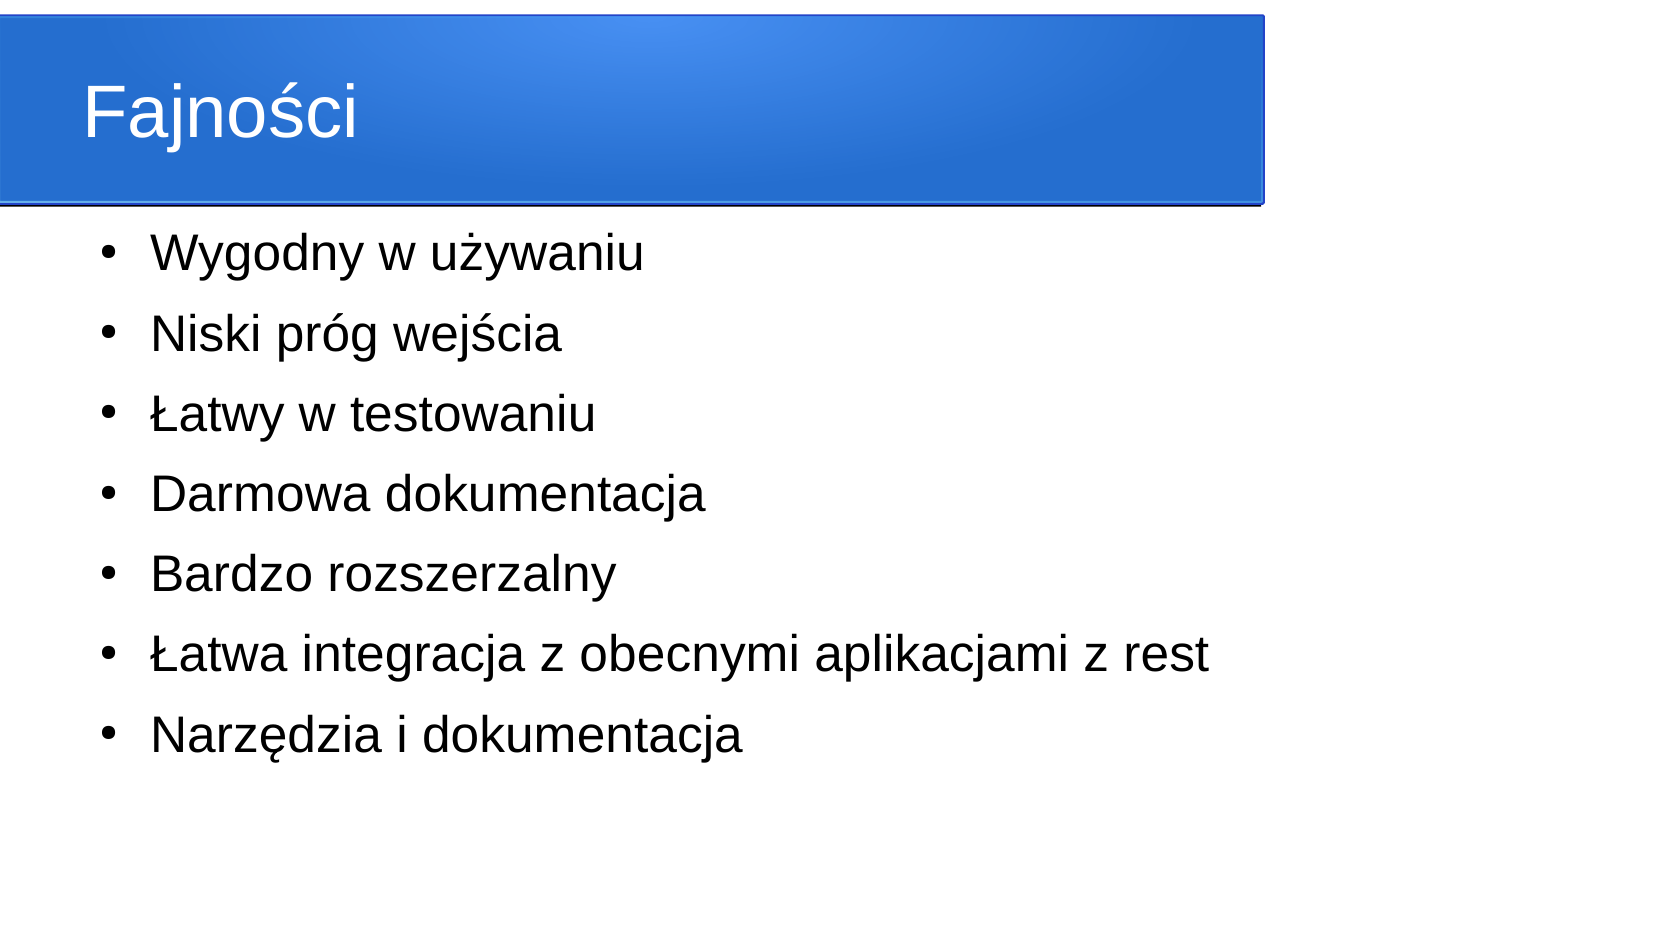

# Fajności
Wygodny w używaniu
Niski próg wejścia
Łatwy w testowaniu
Darmowa dokumentacja
Bardzo rozszerzalny
Łatwa integracja z obecnymi aplikacjami z rest
Narzędzia i dokumentacja